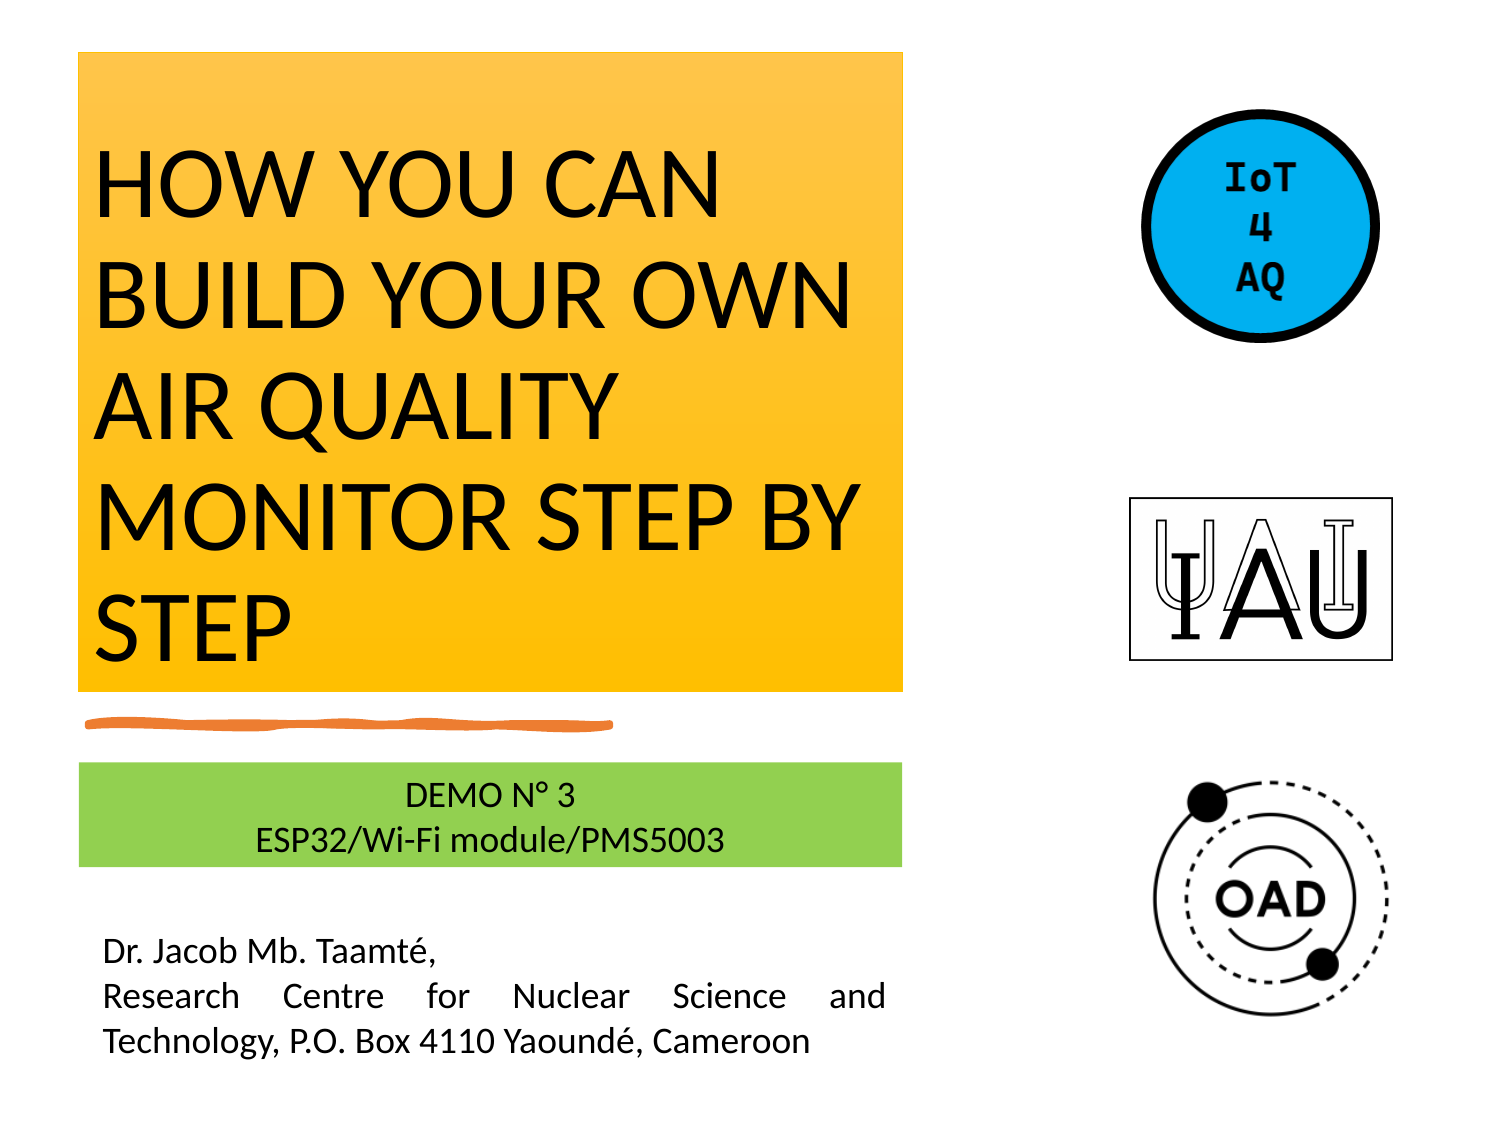

# HOW YOU CAN BUILD YOUR OWN AIR QUALITY MONITOR STEP BY STEP
DEMO N° 3
ESP32/Wi-Fi module/PMS5003
Dr. Jacob Mb. Taamté,
Research Centre for Nuclear Science and Technology, P.O. Box 4110 Yaoundé, Cameroon